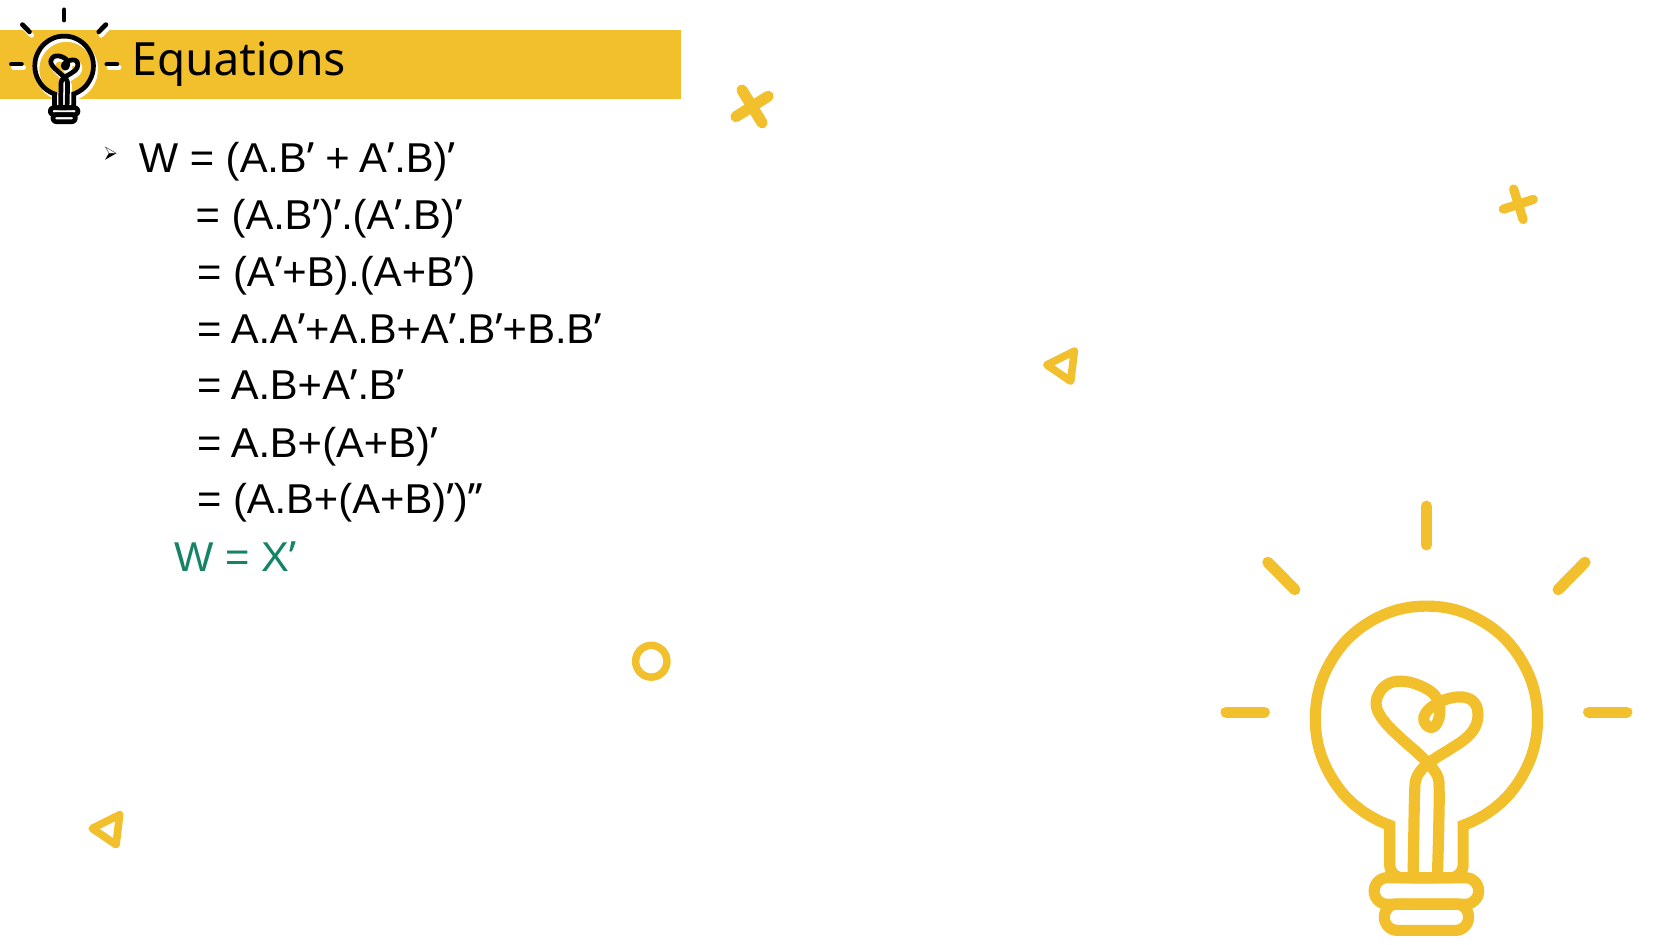

# Equations
W = (A.B’ + A’.B)’
 = (A.B’)’.(A’.B)’
 = (A’+B).(A+B’)
 = A.A’+A.B+A’.B’+B.B’
 = A.B+A’.B’
 = A.B+(A+B)’
 = (A.B+(A+B)’)’’
W = X’